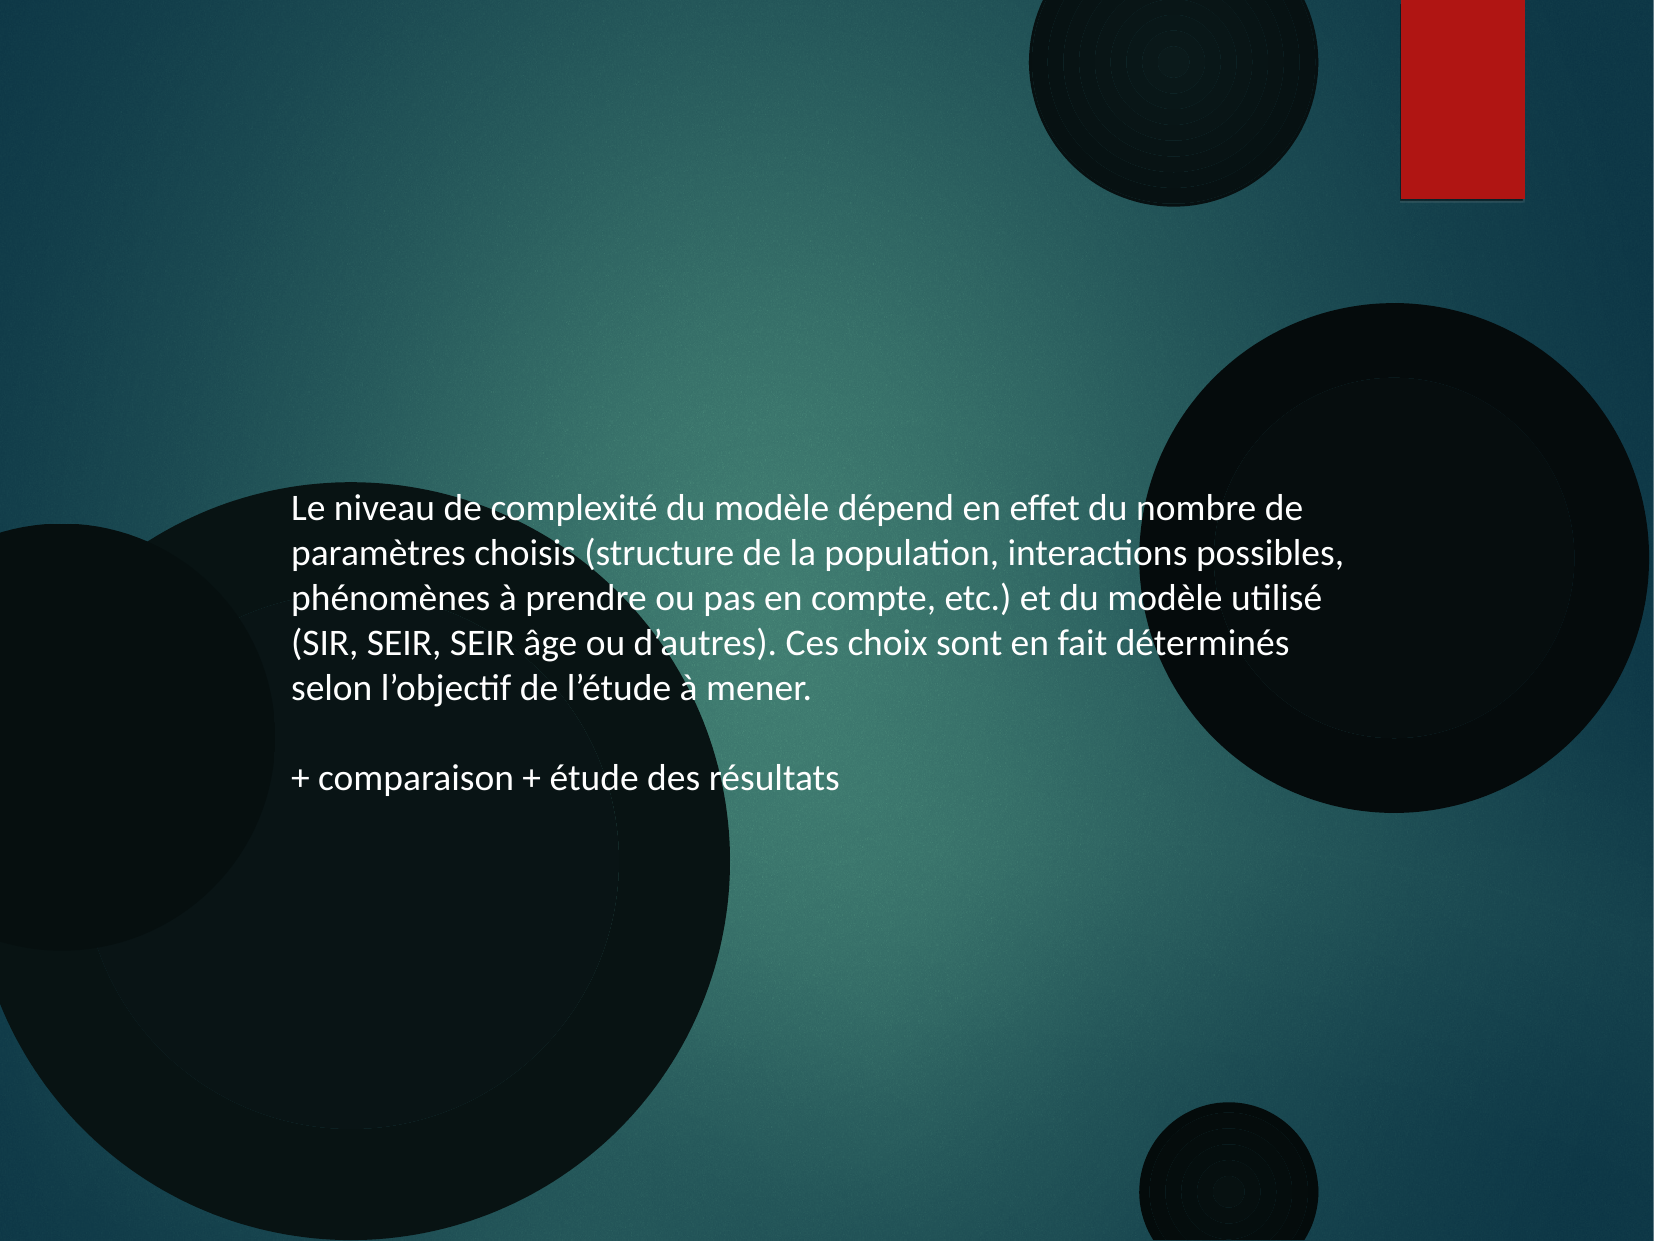

Le niveau de complexité du modèle dépend en effet du nombre de paramètres choisis (structure de la population, interactions possibles, phénomènes à prendre ou pas en compte, etc.) et du modèle utilisé (SIR, SEIR, SEIR âge ou d’autres). Ces choix sont en fait déterminés selon l’objectif de l’étude à mener.
+ comparaison + étude des résultats